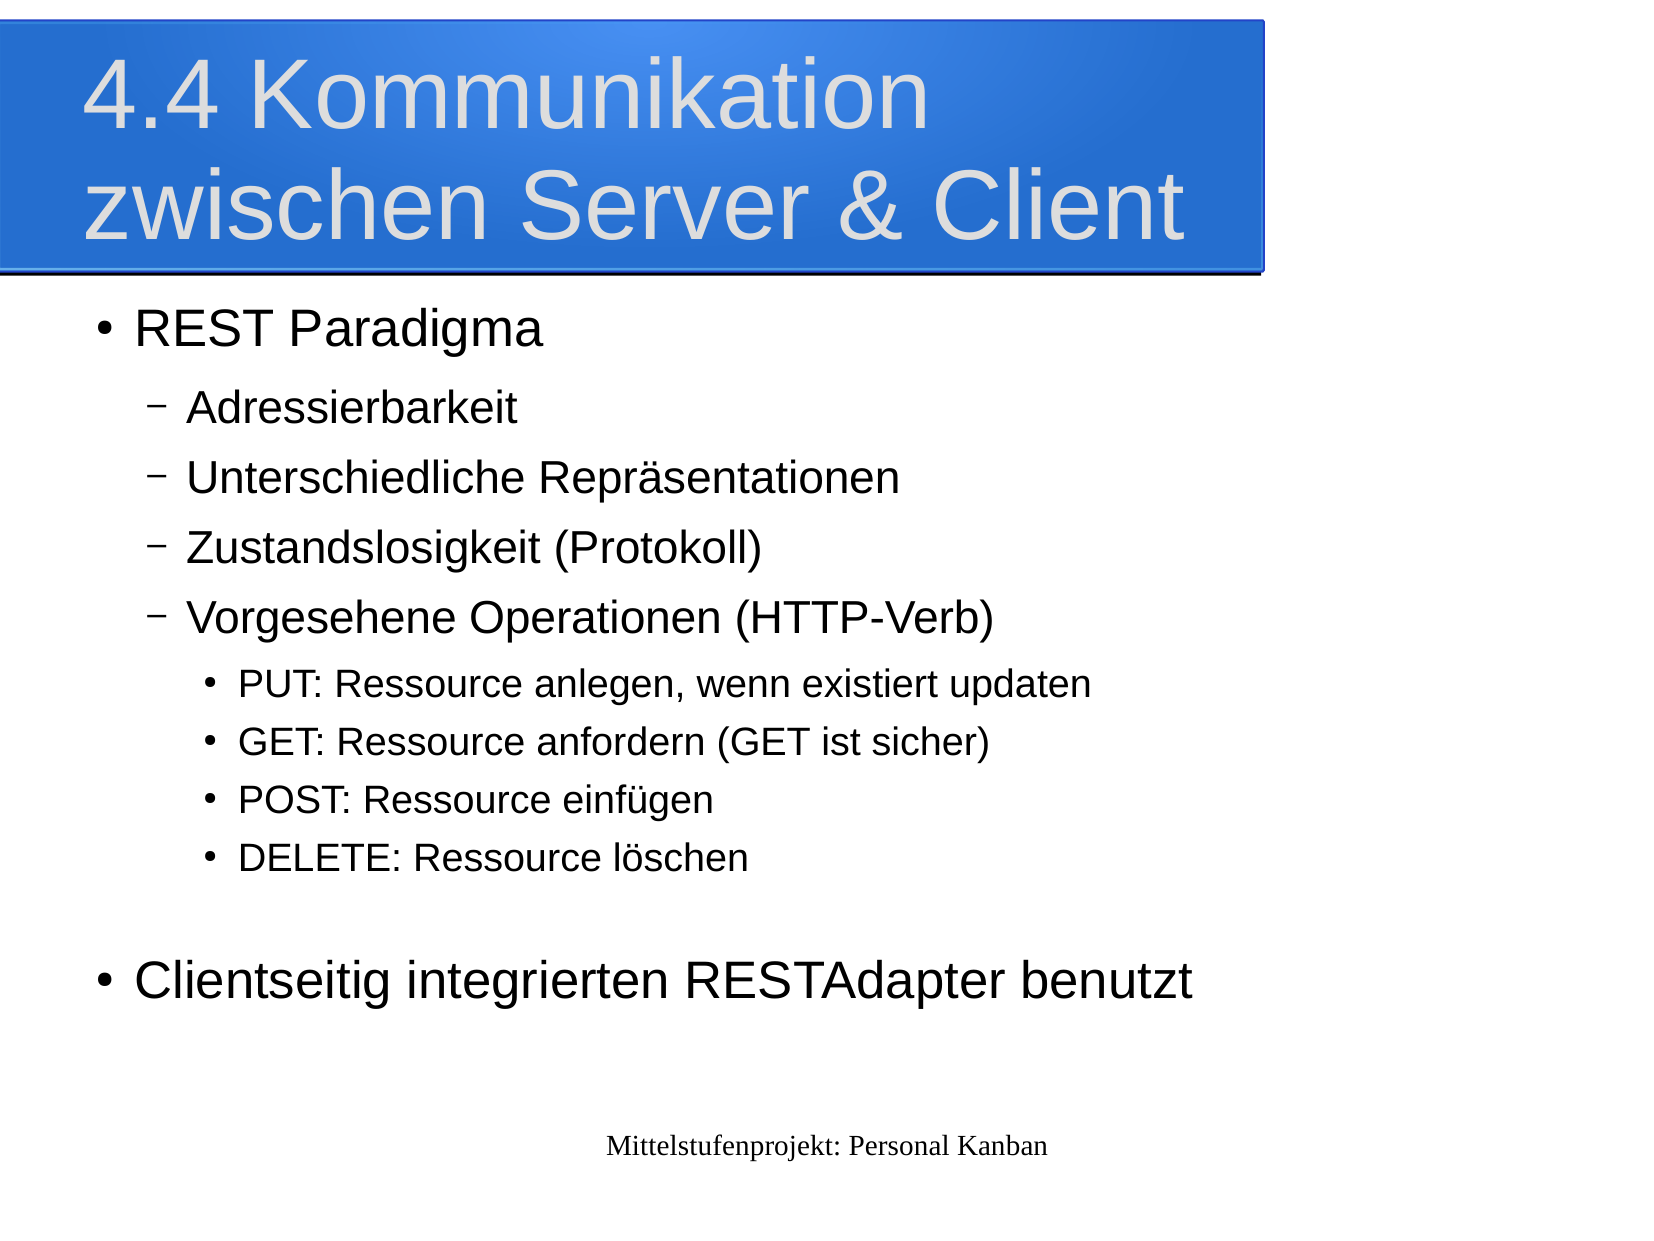

# 4.4 Kommunikation zwischen Server & Client
REST Paradigma
Adressierbarkeit
Unterschiedliche Repräsentationen
Zustandslosigkeit (Protokoll)
Vorgesehene Operationen (HTTP-Verb)
PUT: Ressource anlegen, wenn existiert updaten
GET: Ressource anfordern (GET ist sicher)
POST: Ressource einfügen
DELETE: Ressource löschen
Clientseitig integrierten RESTAdapter benutzt
Mittelstufenprojekt: Personal Kanban